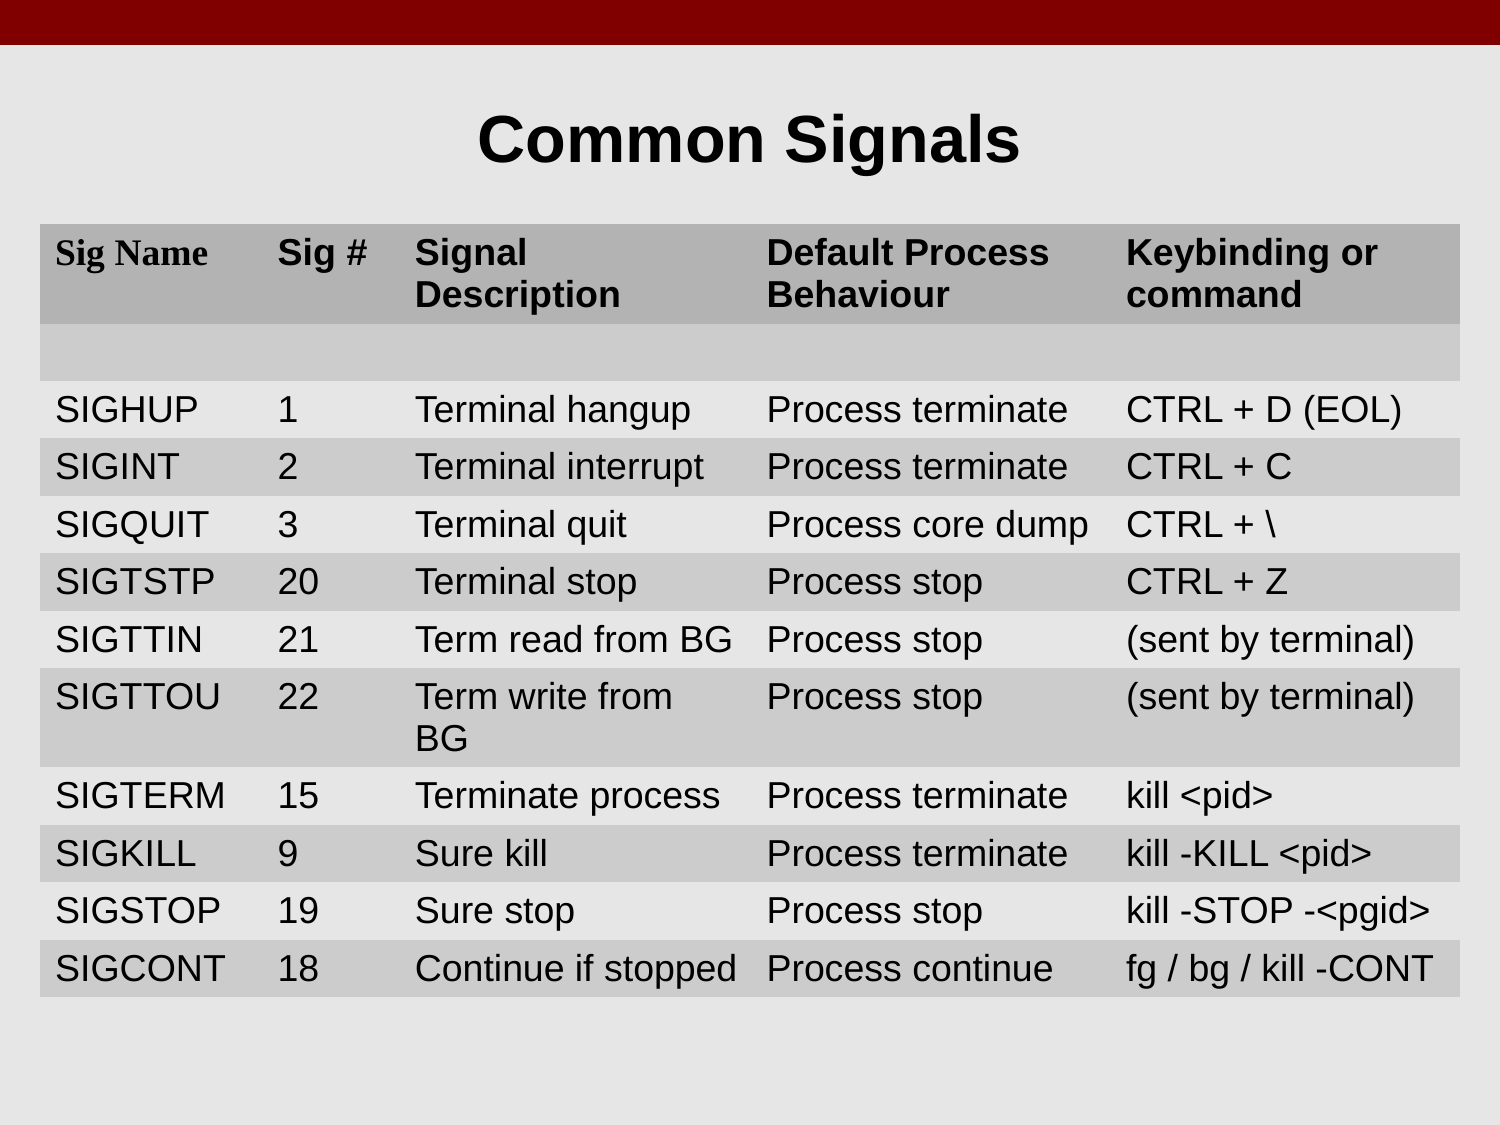

# Common Signals
| Sig Name | Sig # | Signal Description | Default Process Behaviour | Keybinding or command |
| --- | --- | --- | --- | --- |
| | | | | |
| SIGHUP | 1 | Terminal hangup | Process terminate | CTRL + D (EOL) |
| SIGINT | 2 | Terminal interrupt | Process terminate | CTRL + C |
| SIGQUIT | 3 | Terminal quit | Process core dump | CTRL + \ |
| SIGTSTP | 20 | Terminal stop | Process stop | CTRL + Z |
| SIGTTIN | 21 | Term read from BG | Process stop | (sent by terminal) |
| SIGTTOU | 22 | Term write from BG | Process stop | (sent by terminal) |
| SIGTERM | 15 | Terminate process | Process terminate | kill <pid> |
| SIGKILL | 9 | Sure kill | Process terminate | kill -KILL <pid> |
| SIGSTOP | 19 | Sure stop | Process stop | kill -STOP -<pgid> |
| SIGCONT | 18 | Continue if stopped | Process continue | fg / bg / kill -CONT |